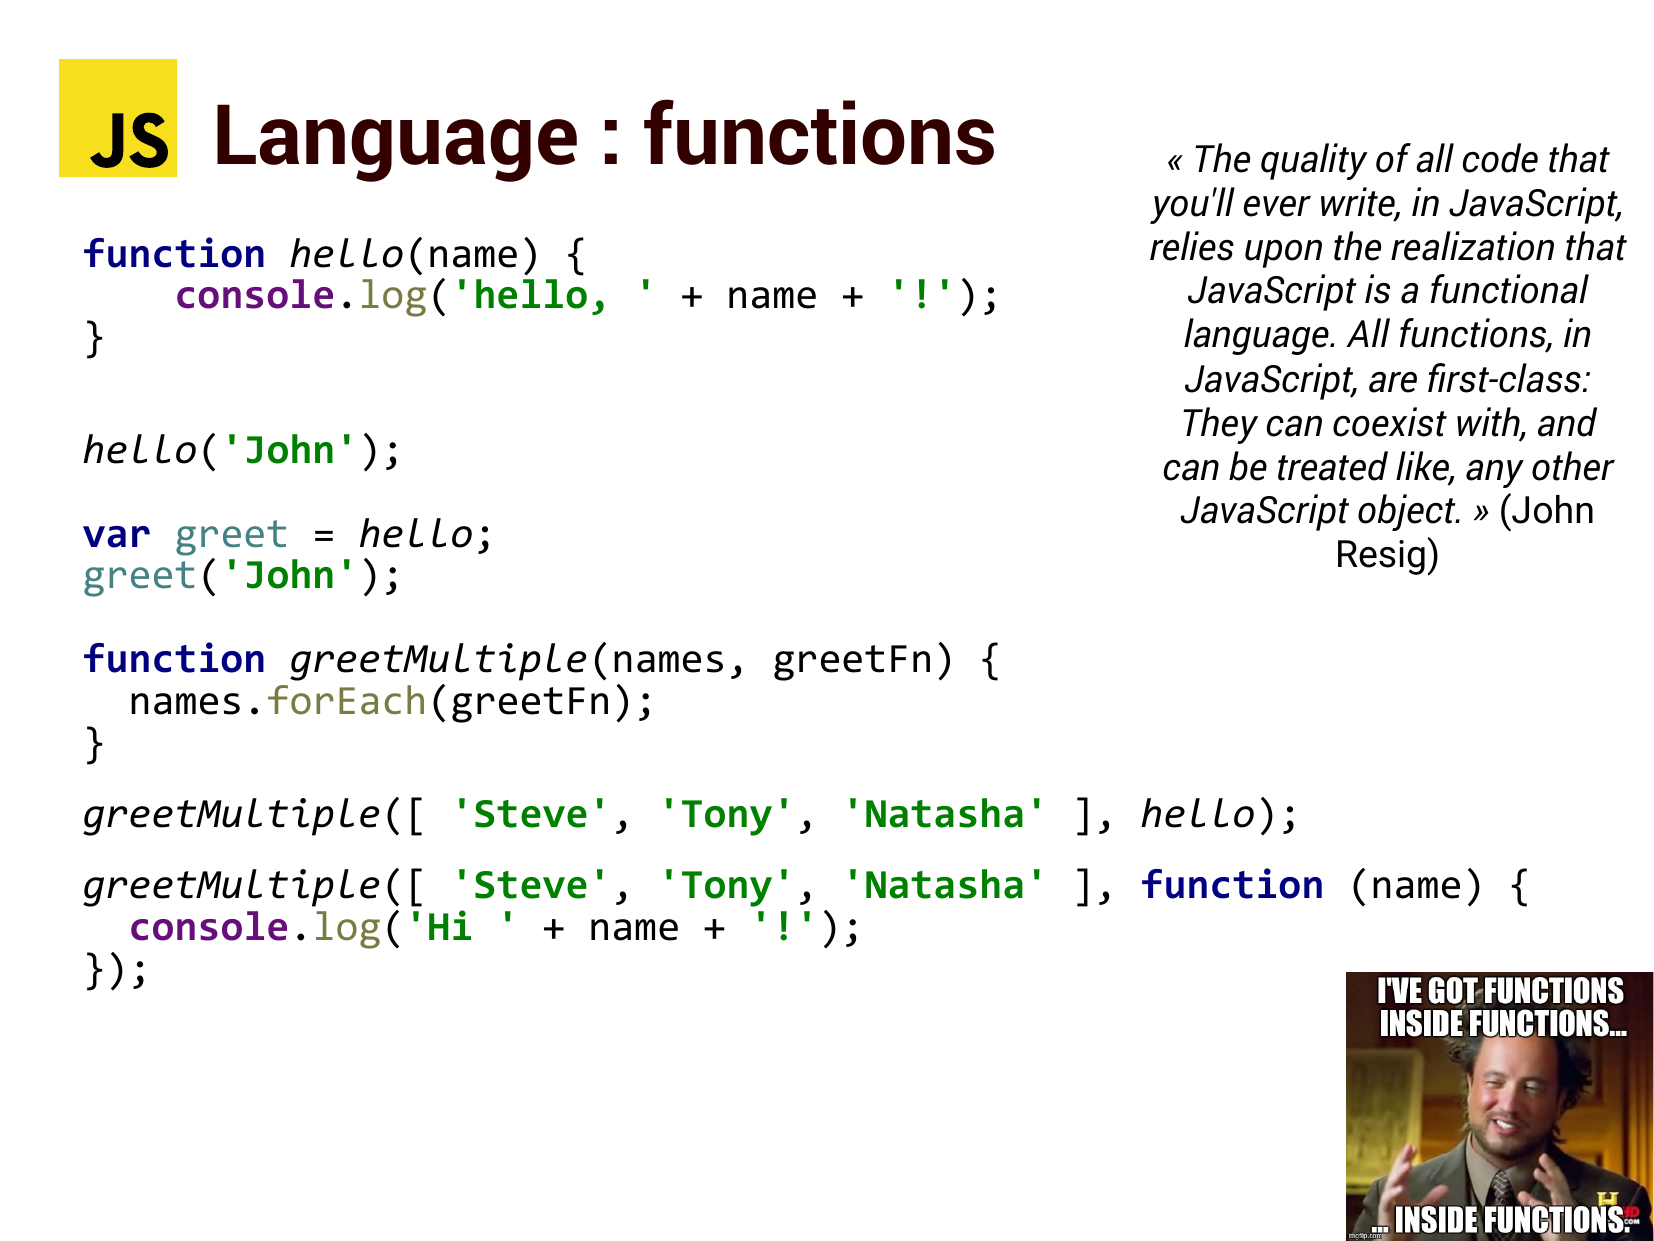

# Language : functions
« The quality of all code that you'll ever write, in JavaScript, relies upon the realization that JavaScript is a functional language. All functions, in JavaScript, are first-class: They can coexist with, and can be treated like, any other JavaScript object. » (John Resig)
function hello(name) {
 console.log('hello, ' + name + '!');
}
hello('John');
var greet = hello;
greet('John');
function greetMultiple(names, greetFn) {
 names.forEach(greetFn);
}
greetMultiple([ 'Steve', 'Tony', 'Natasha' ], hello);
greetMultiple([ 'Steve', 'Tony', 'Natasha' ], function (name) {
 console.log('Hi ' + name + '!');
});